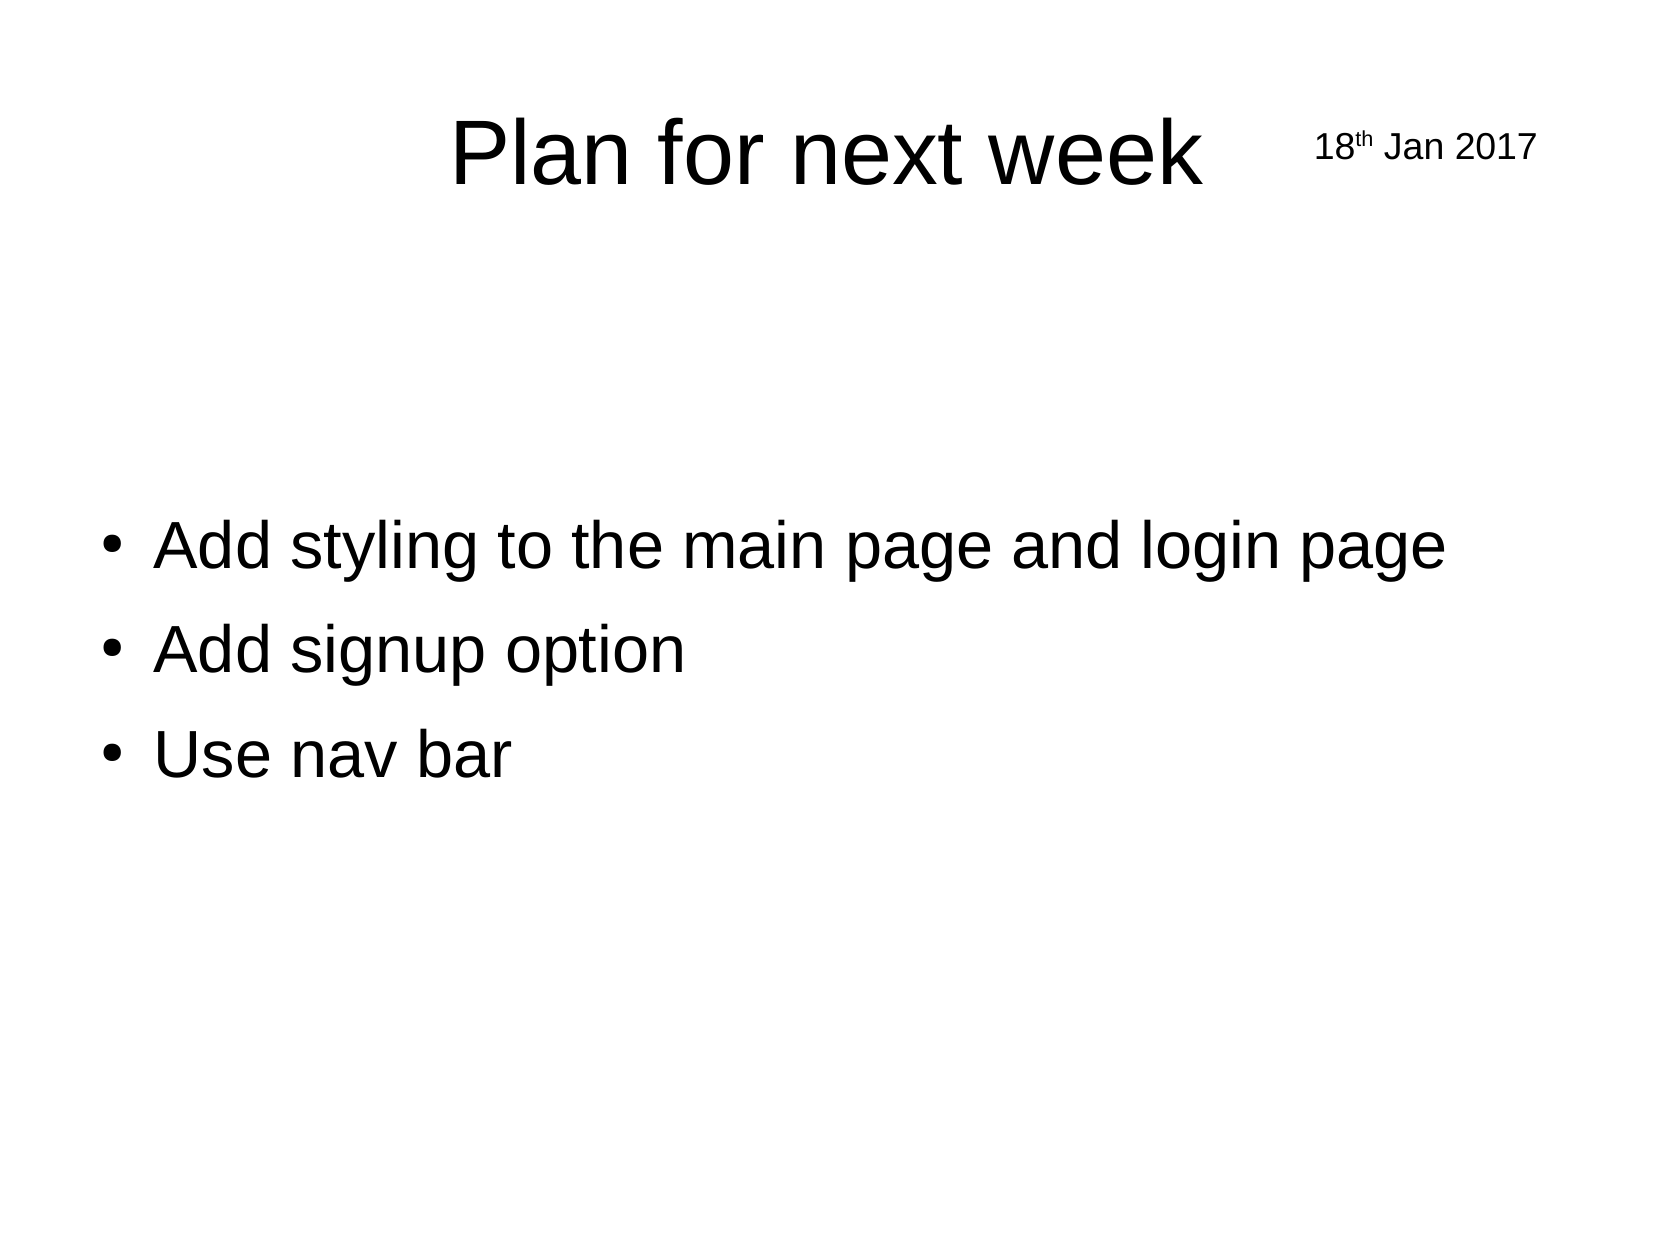

# Plan for next week
18th Jan 2017
Add styling to the main page and login page
Add signup option
Use nav bar